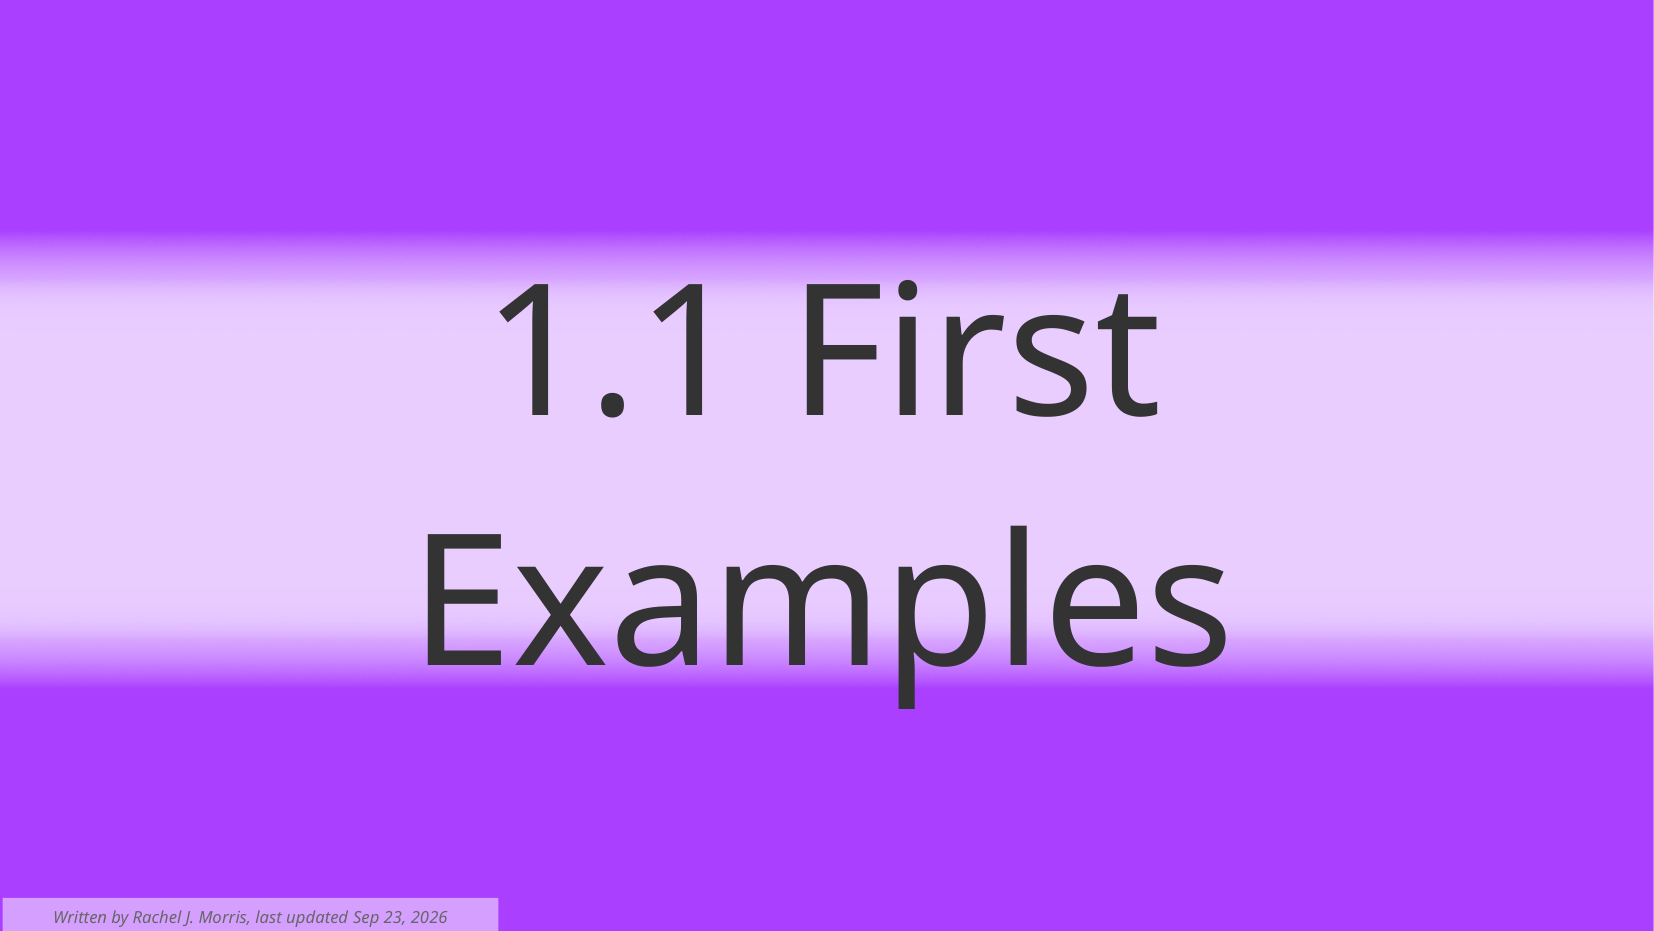

# 1.1 First Examples
Written by Rachel J. Morris, last updated